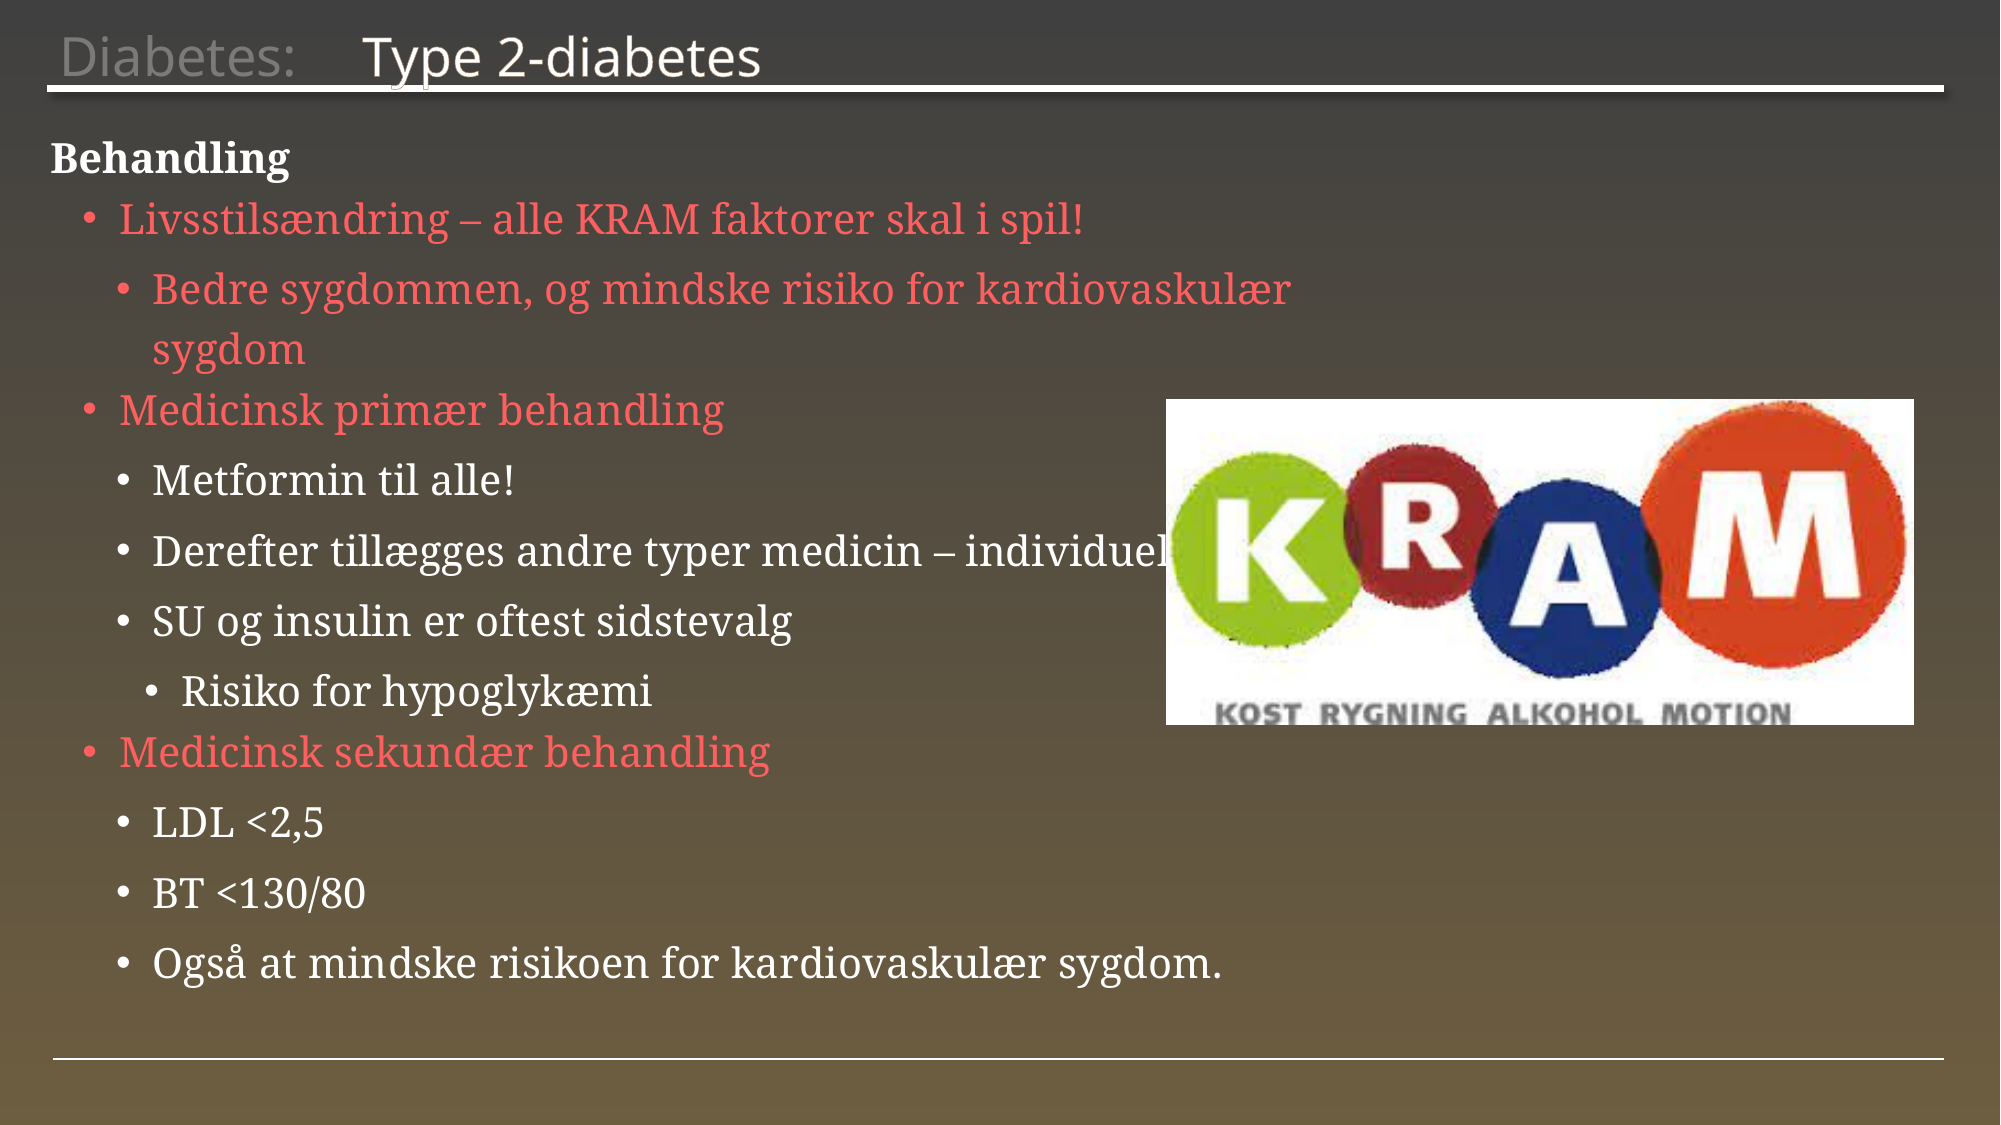

# Diabetes:
Type 2-diabetes
Behandling
Livsstilsændring – alle KRAM faktorer skal i spil!
Bedre sygdommen, og mindske risiko for kardiovaskulær sygdom
Medicinsk primær behandling
Metformin til alle!
Derefter tillægges andre typer medicin – individuelt
SU og insulin er oftest sidstevalg
Risiko for hypoglykæmi
Medicinsk sekundær behandling
LDL <2,5
BT <130/80
Også at mindske risikoen for kardiovaskulær sygdom.